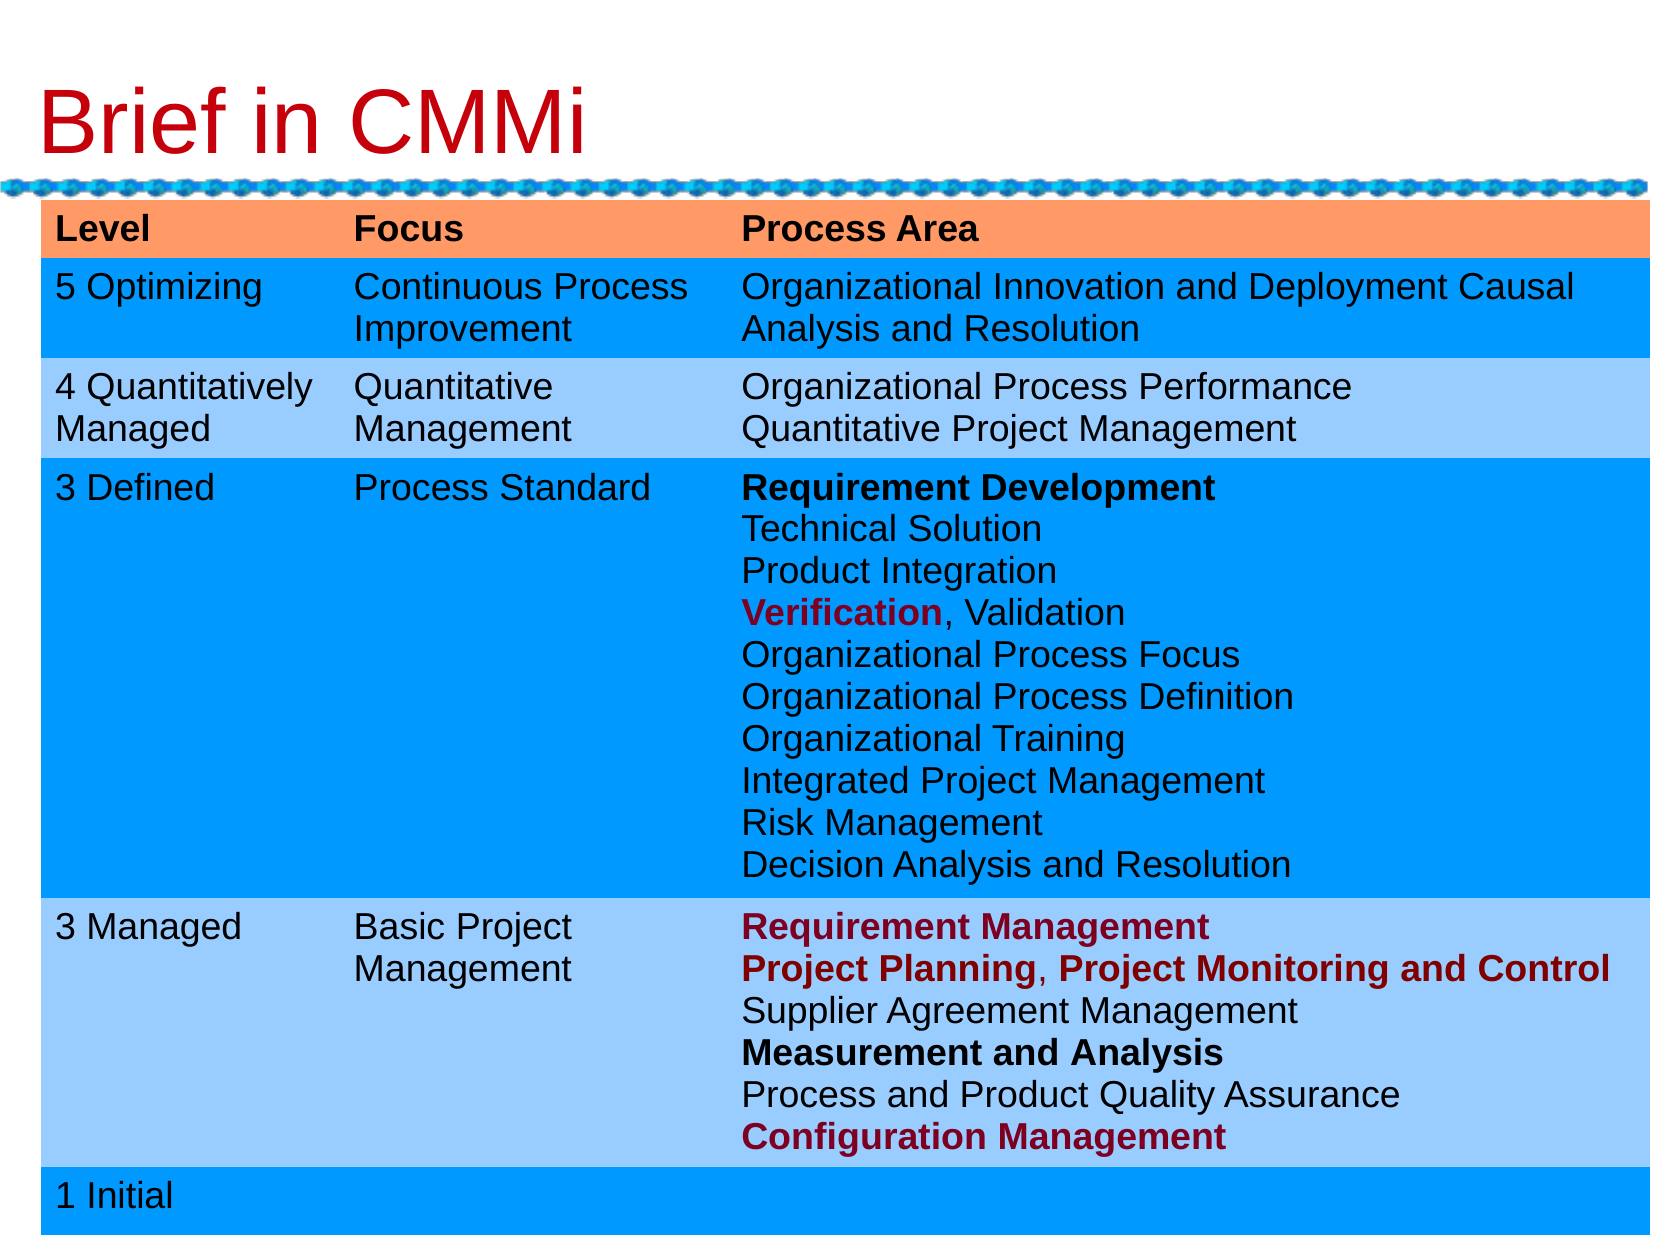

# Brief in CMMi
| Level | Focus | Process Area |
| --- | --- | --- |
| 5 Optimizing | Continuous Process Improvement | Organizational Innovation and Deployment Causal Analysis and Resolution |
| 4 Quantitatively Managed | Quantitative Management | Organizational Process Performance Quantitative Project Management |
| 3 Defined | Process Standard | Requirement Development Technical Solution Product Integration Verification, Validation Organizational Process Focus Organizational Process Definition Organizational Training Integrated Project Management Risk Management Decision Analysis and Resolution |
| 3 Managed | Basic Project Management | Requirement Management Project Planning, Project Monitoring and Control Supplier Agreement Management Measurement and Analysis Process and Product Quality Assurance Configuration Management |
| 1 Initial | | |